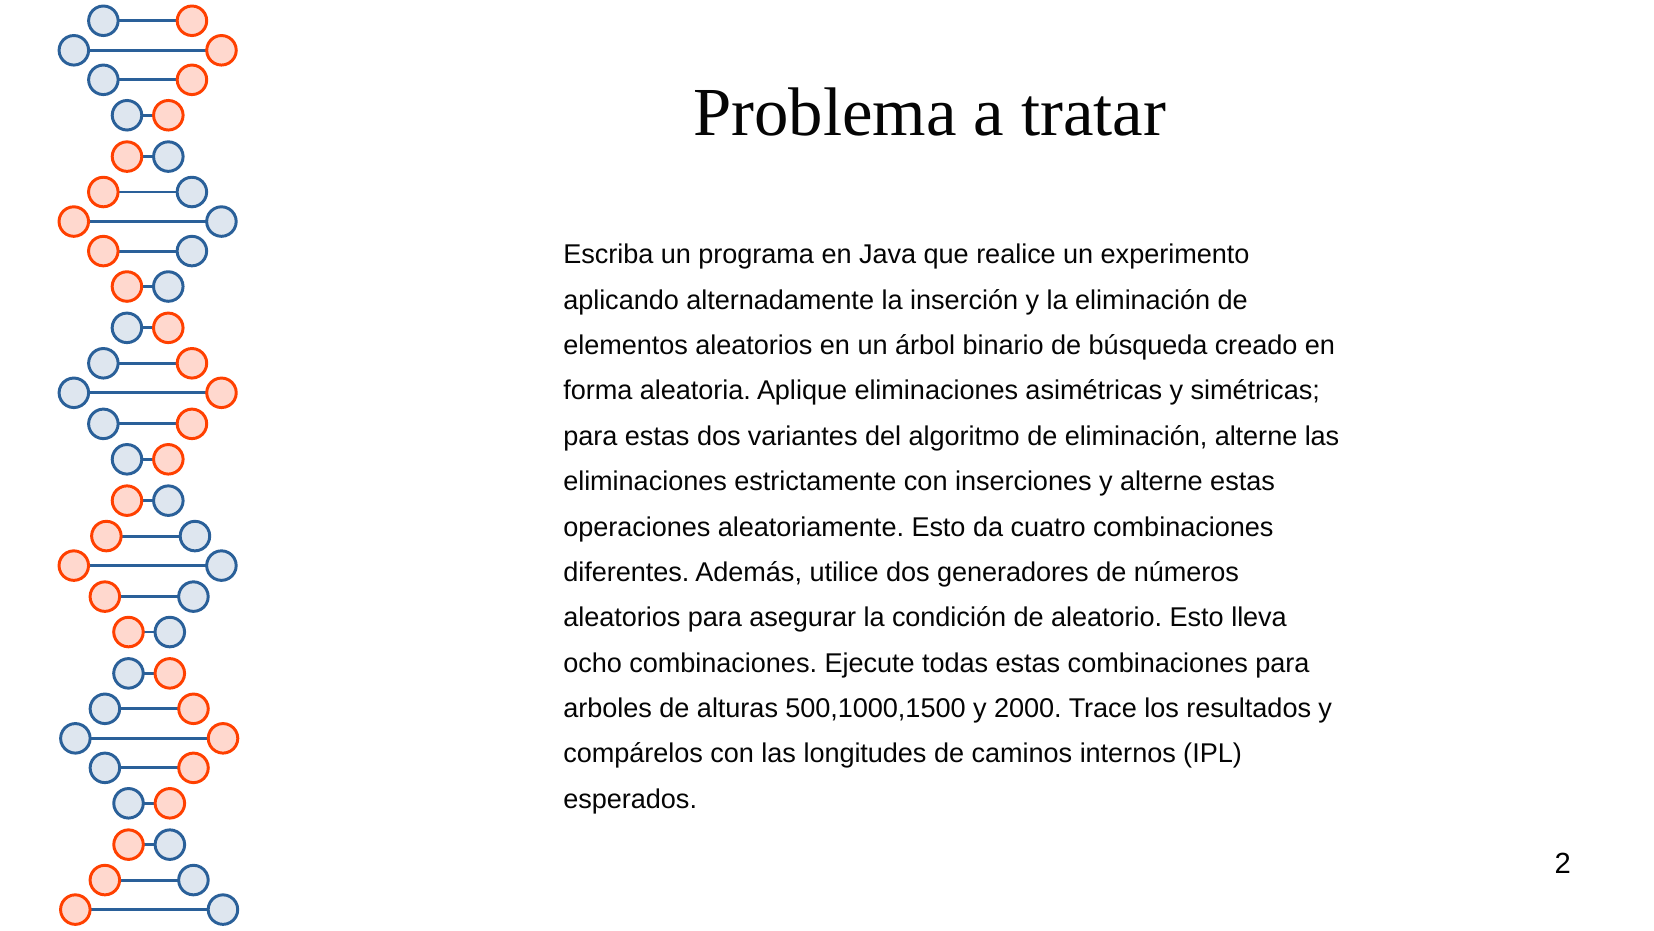

# Problema a tratar
Escriba un programa en Java que realice un experimento aplicando alternadamente la inserción y la eliminación de elementos aleatorios en un árbol binario de búsqueda creado en forma aleatoria. Aplique eliminaciones asimétricas y simétricas; para estas dos variantes del algoritmo de eliminación, alterne las eliminaciones estrictamente con inserciones y alterne estas operaciones aleatoriamente. Esto da cuatro combinaciones diferentes. Además, utilice dos generadores de números aleatorios para asegurar la condición de aleatorio. Esto lleva ocho combinaciones. Ejecute todas estas combinaciones para arboles de alturas 500,1000,1500 y 2000. Trace los resultados y compárelos con las longitudes de caminos internos (IPL) esperados.
2